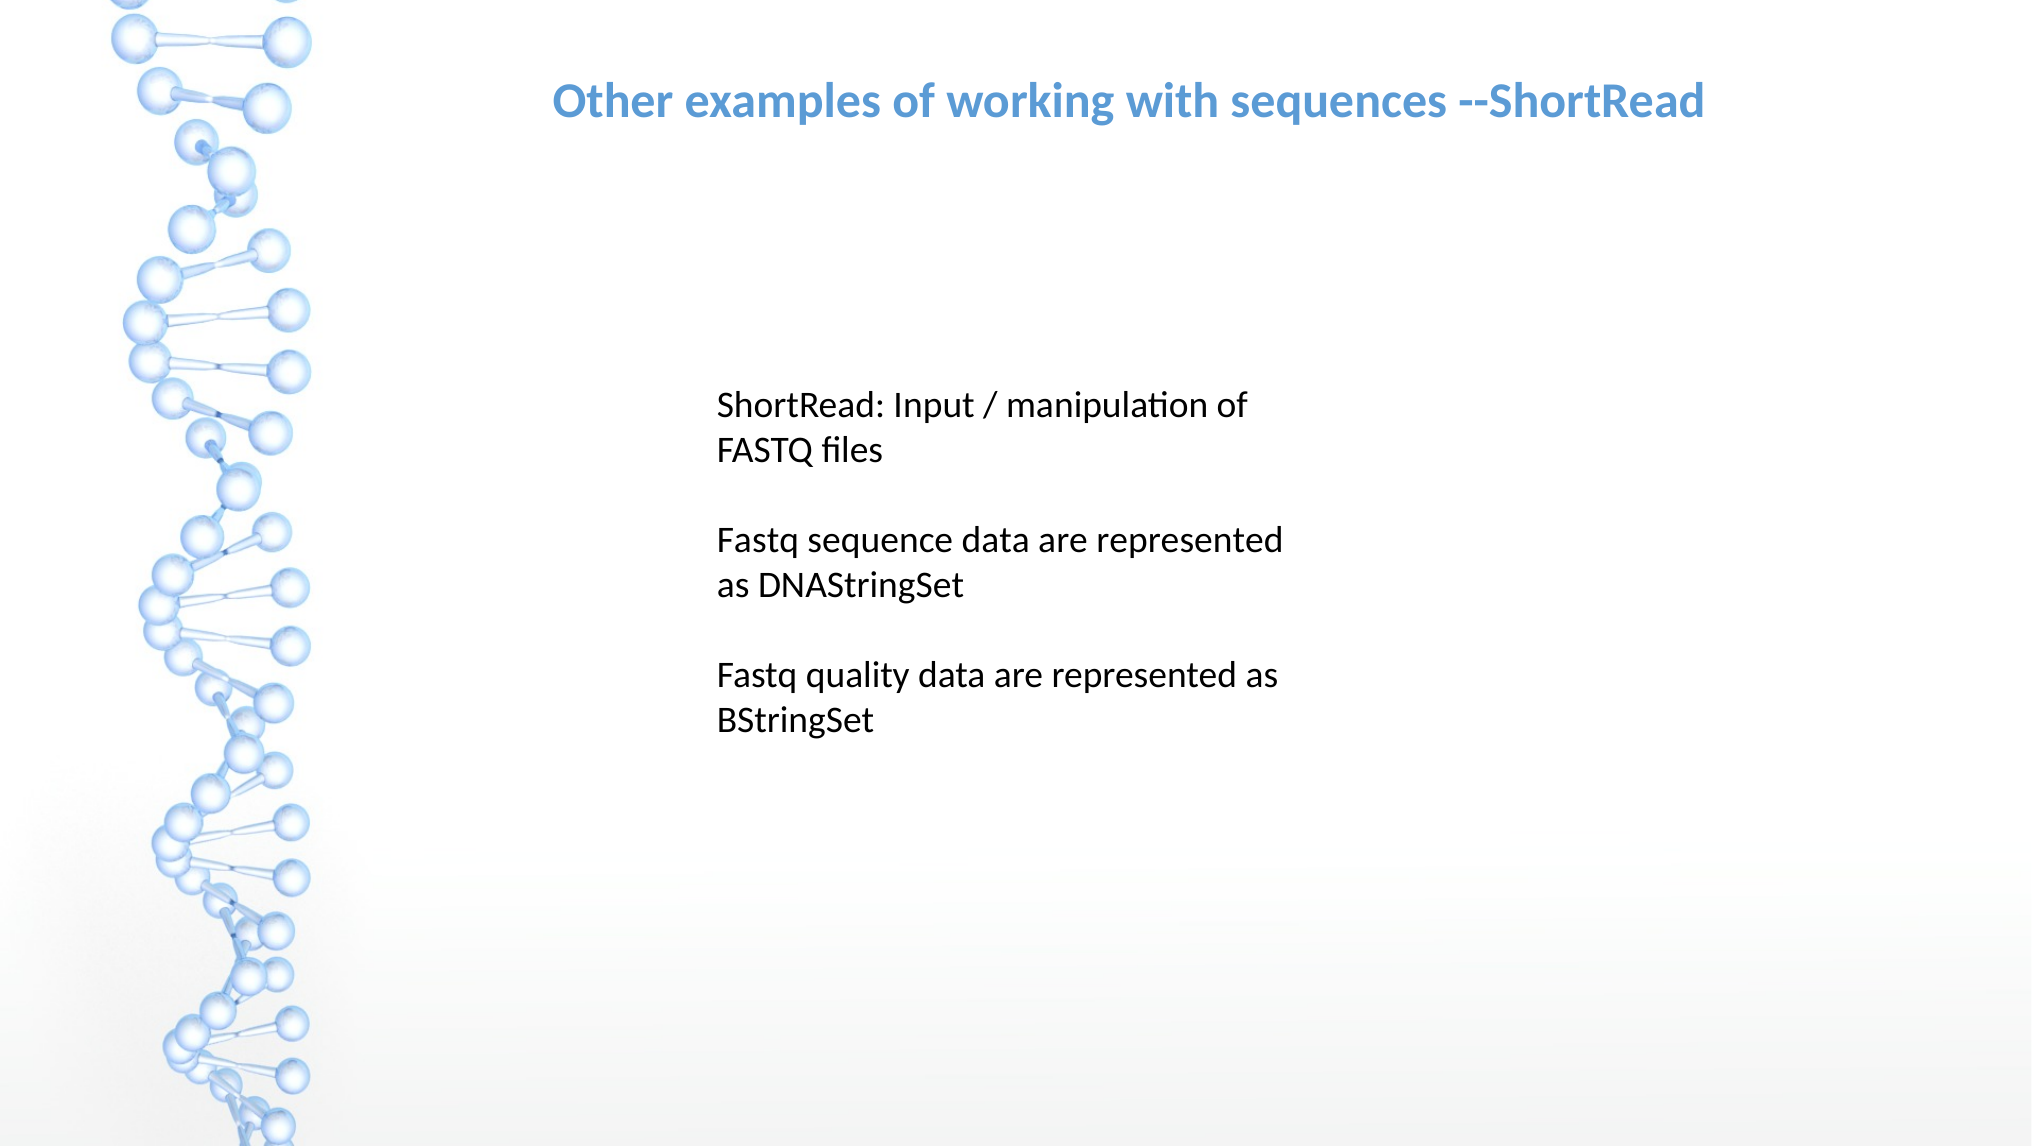

Other examples of working with sequences --ShortRead
ShortRead: Input / manipulation of FASTQ files
Fastq sequence data are represented as DNAStringSet
Fastq quality data are represented as BStringSet